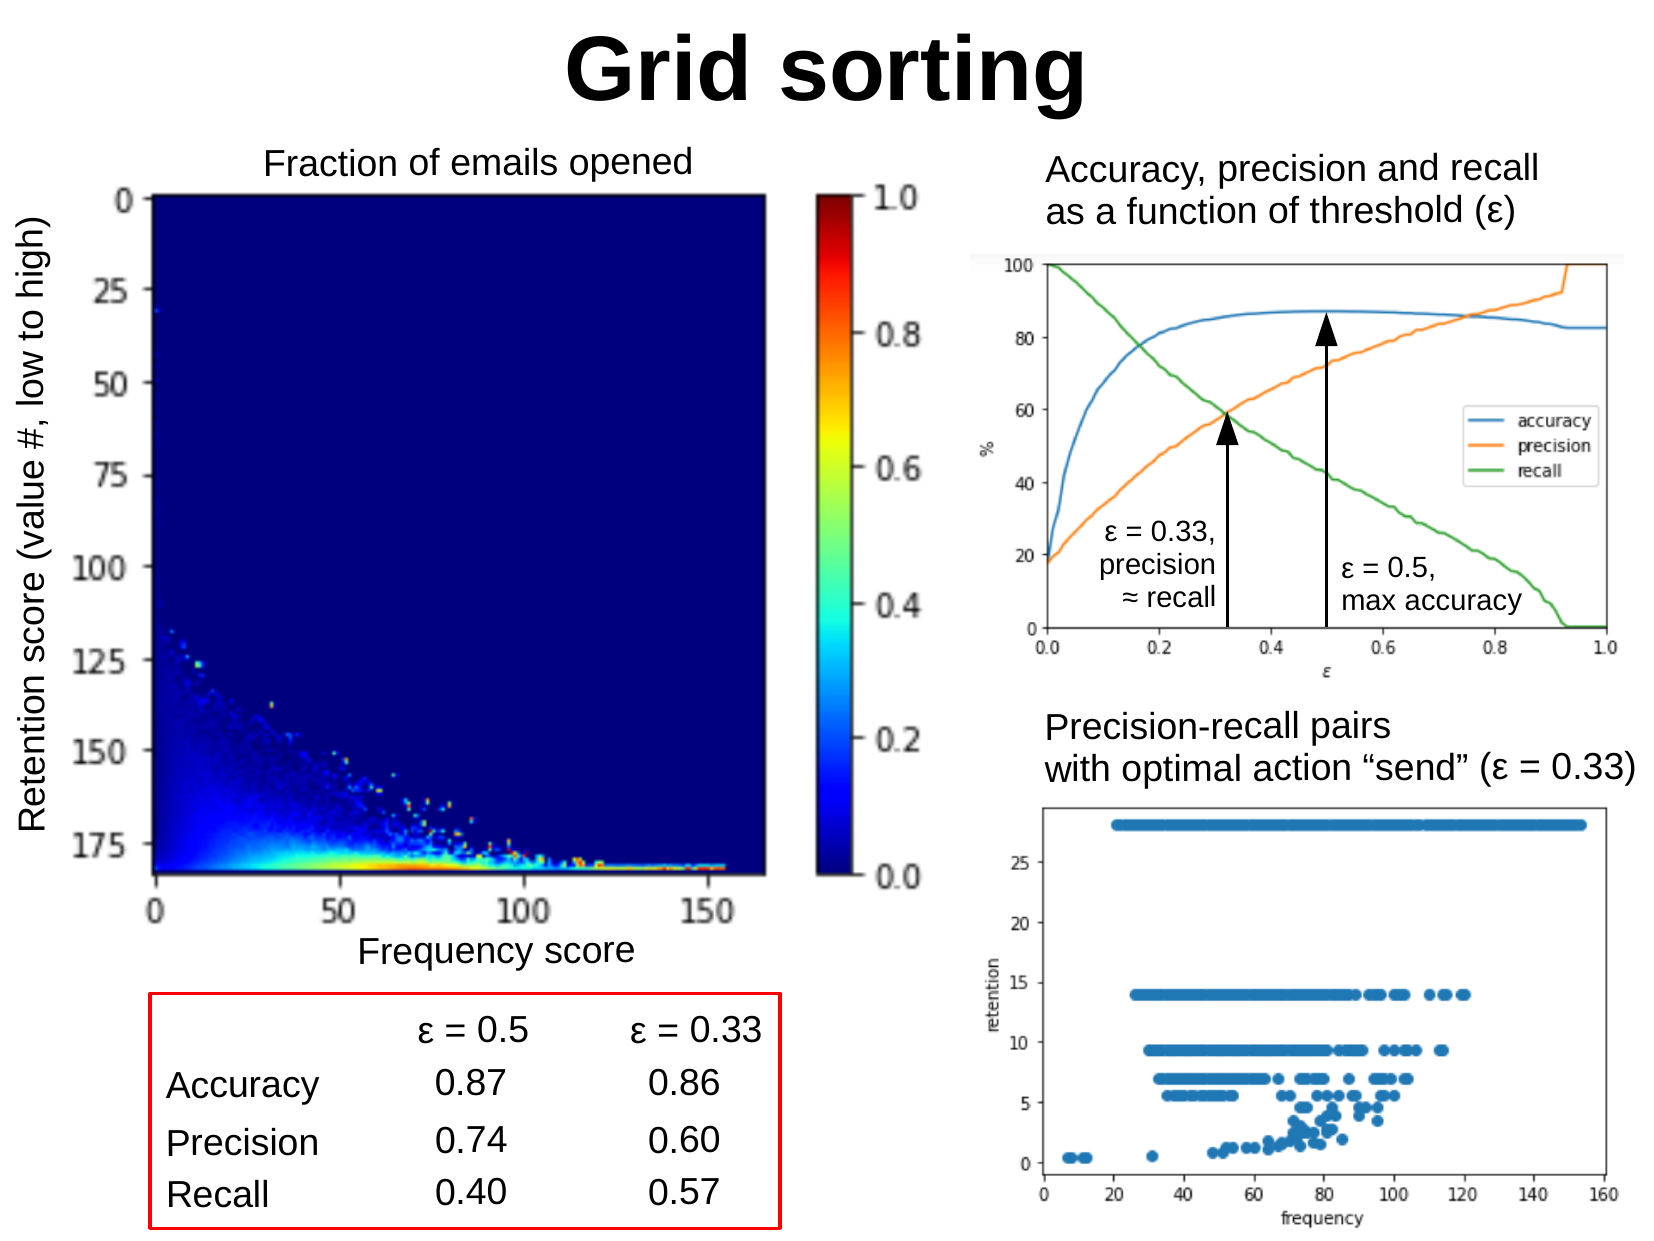

# Grid sorting
Fraction of emails opened
Accuracy, precision and recall
as a function of threshold (ε)
Retention score (value #, low to high)
ε = 0.33,
precision
≈ recall
ε = 0.5,
max accuracy
Precision-recall pairs
with optimal action “send” (ε = 0.33)
Frequency score
ε = 0.33
ε = 0.5
0.87
0.86
Accuracy
0.74
0.60
Precision
0.40
0.57
Recall